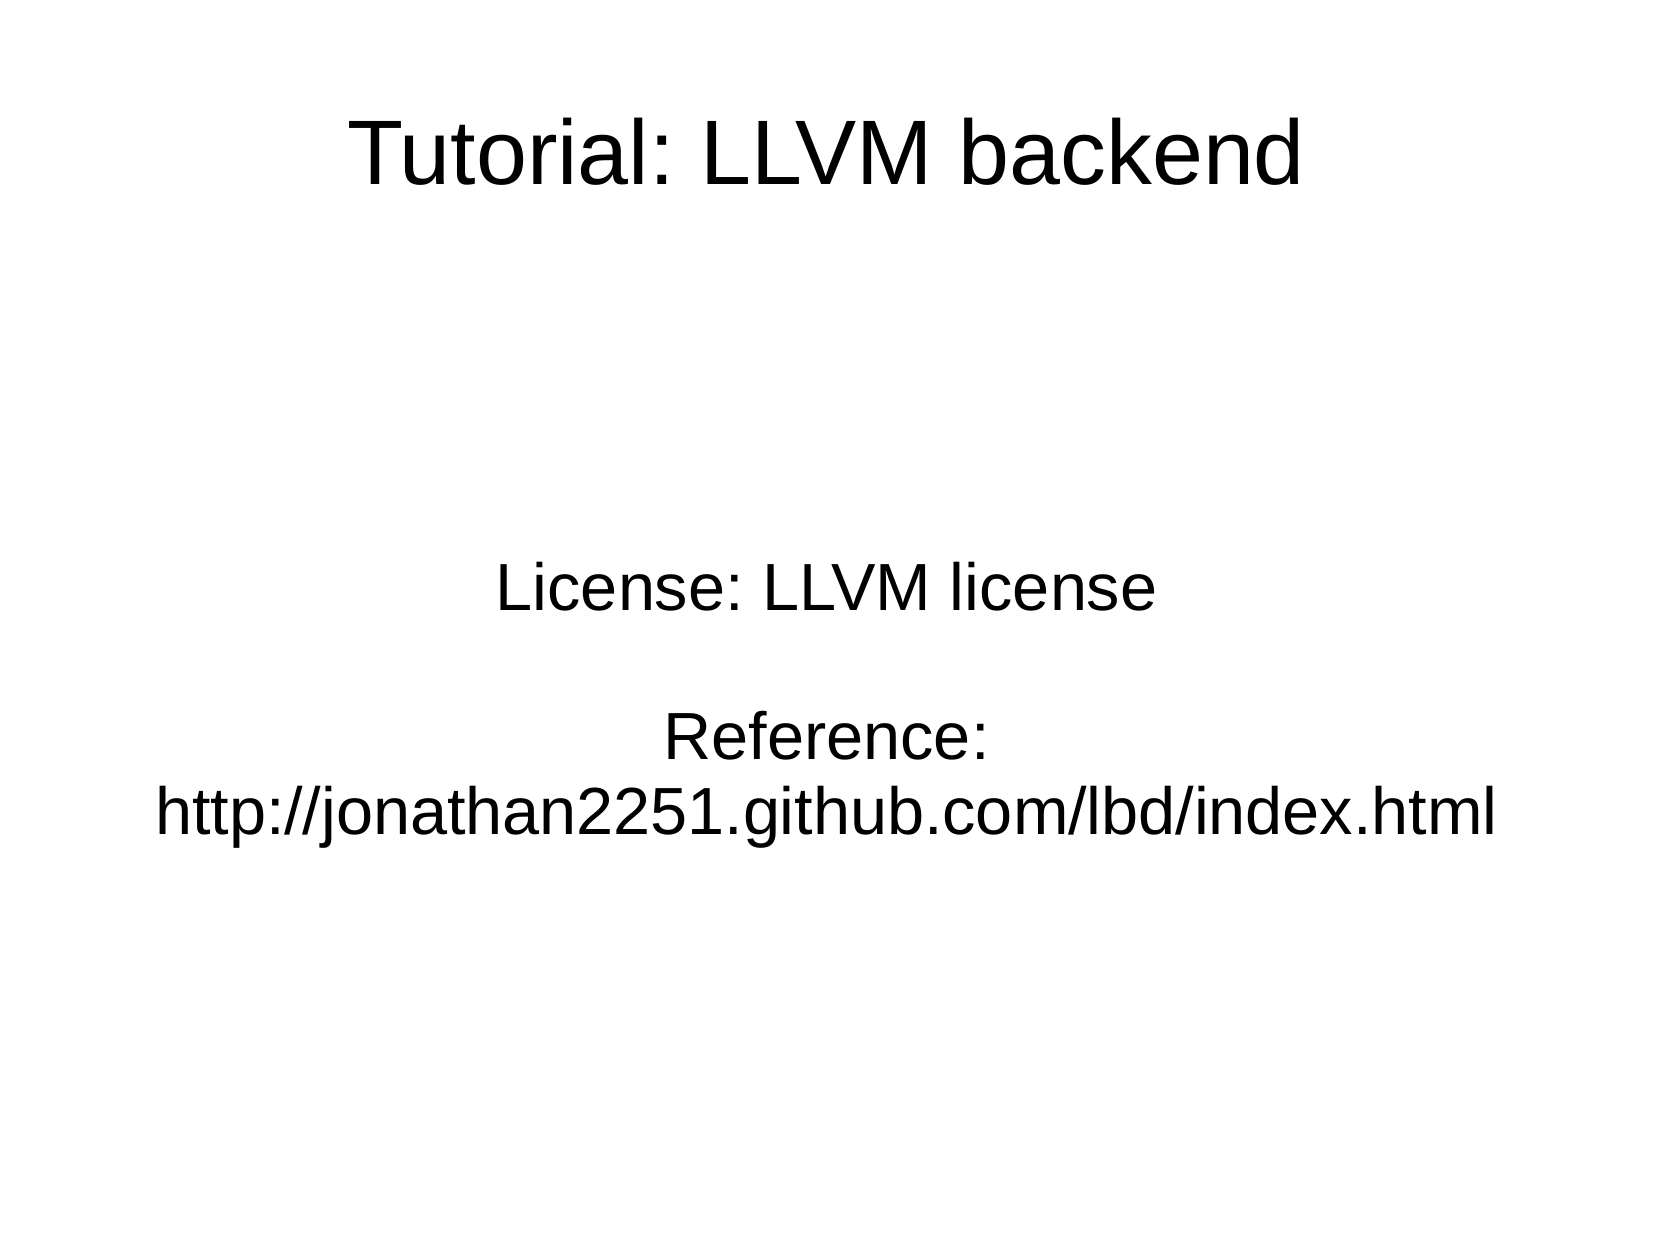

# Tutorial: LLVM backend
License: LLVM license
Reference: http://jonathan2251.github.com/lbd/index.html